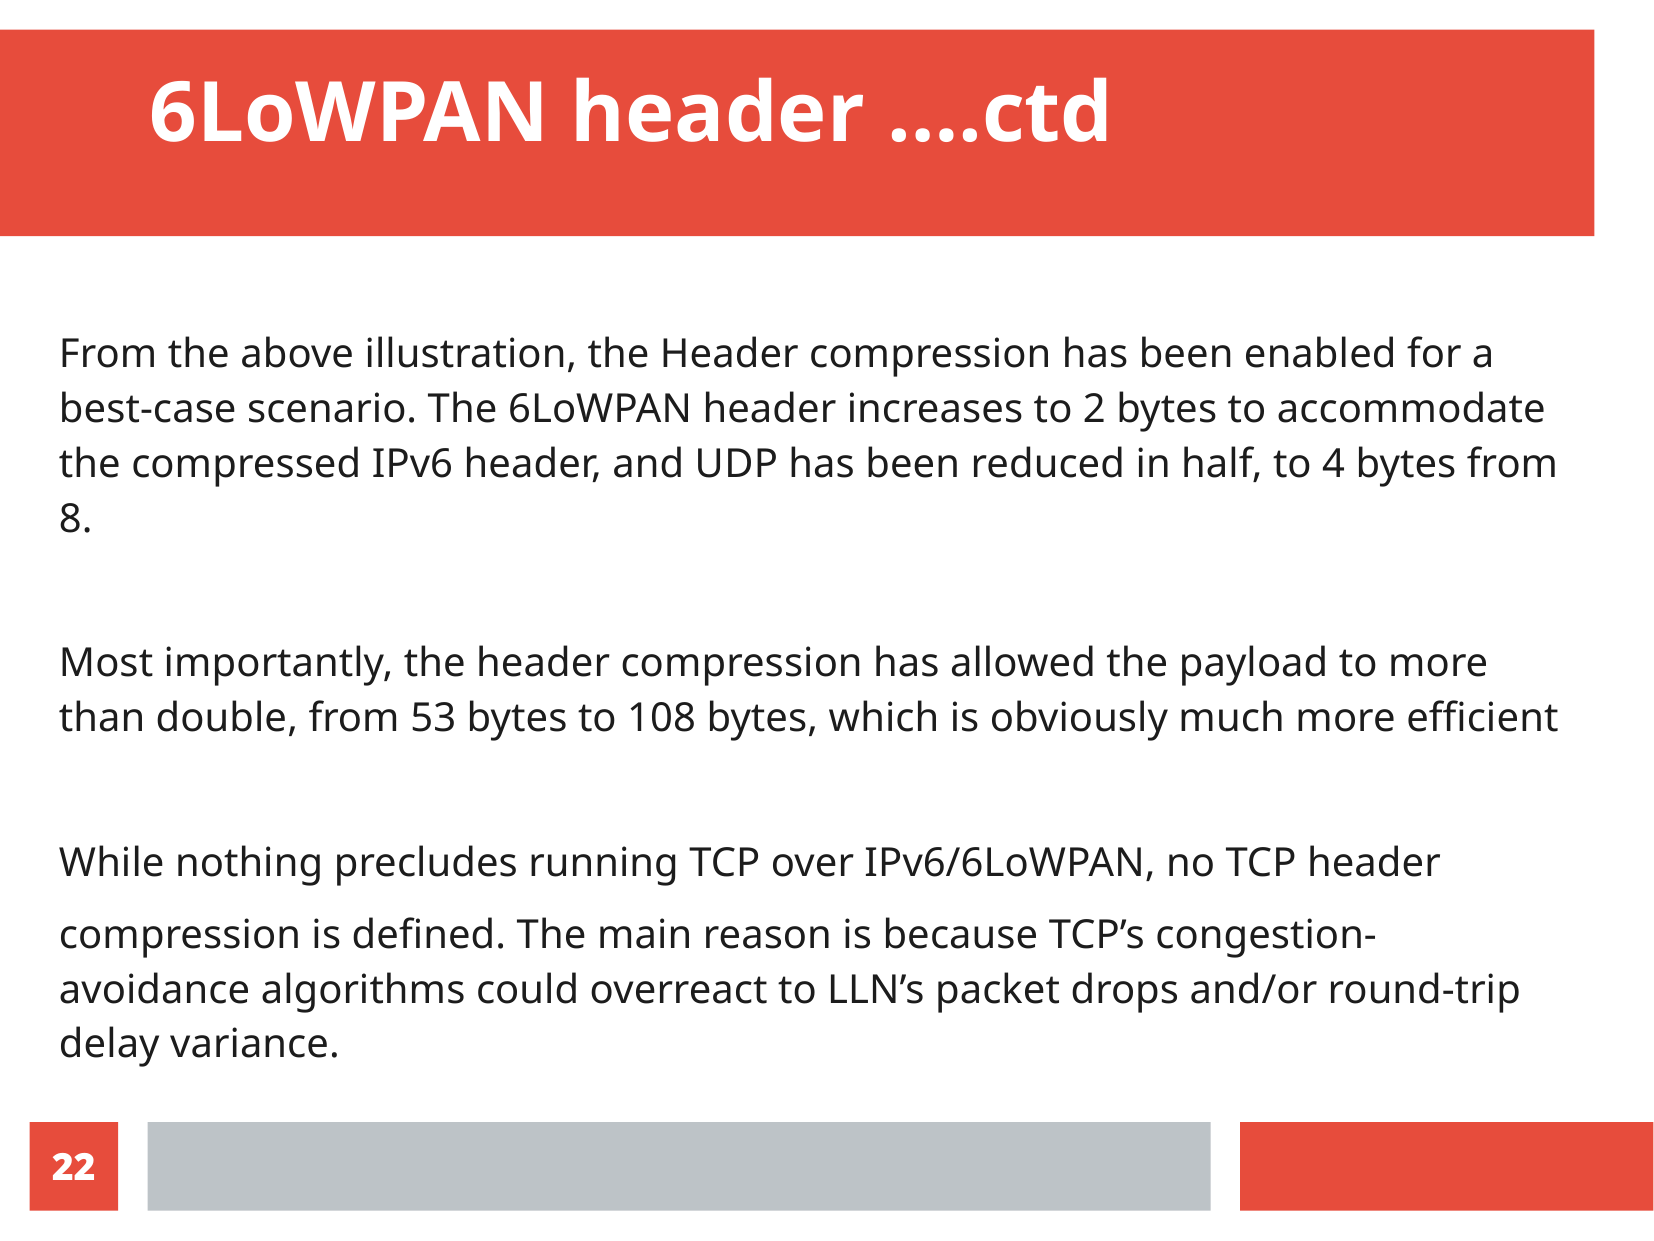

6LoWPAN header ….ctd
# From the above illustration, the Header compression has been enabled for a best-case scenario. The 6LoWPAN header increases to 2 bytes to accommodate the compressed IPv6 header, and UDP has been reduced in half, to 4 bytes from 8.
Most importantly, the header compression has allowed the payload to more than double, from 53 bytes to 108 bytes, which is obviously much more efficient
While nothing precludes running TCP over IPv6/6LoWPAN, no TCP header
compression is defined. The main reason is because TCP’s congestion-avoidance algorithms could overreact to LLN’s packet drops and/or round-trip delay variance.
22